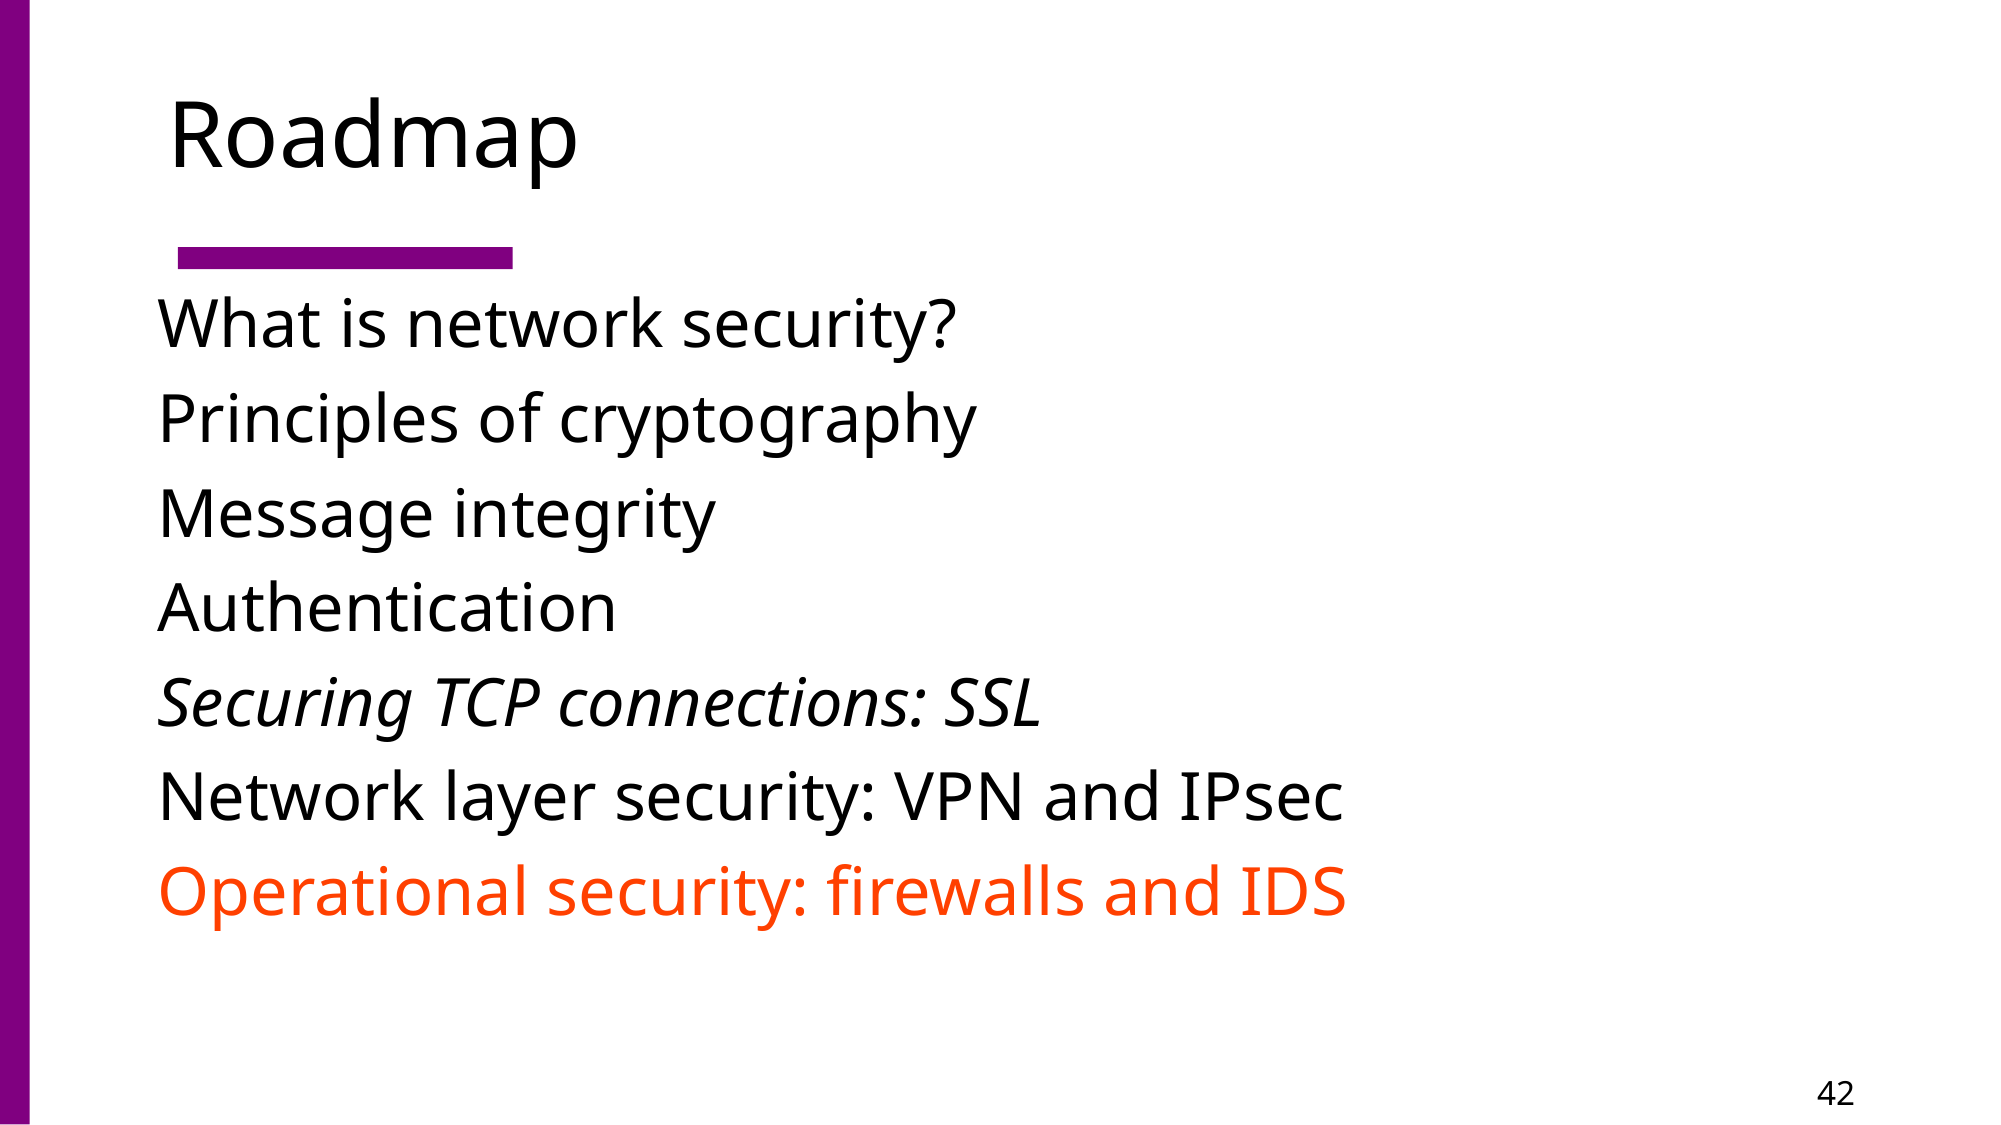

# Roadmap
What is network security?
Principles of cryptography
Message integrity
Authentication
Securing TCP connections: SSL
Network layer security: VPN and IPsec
Operational security: firewalls and IDS